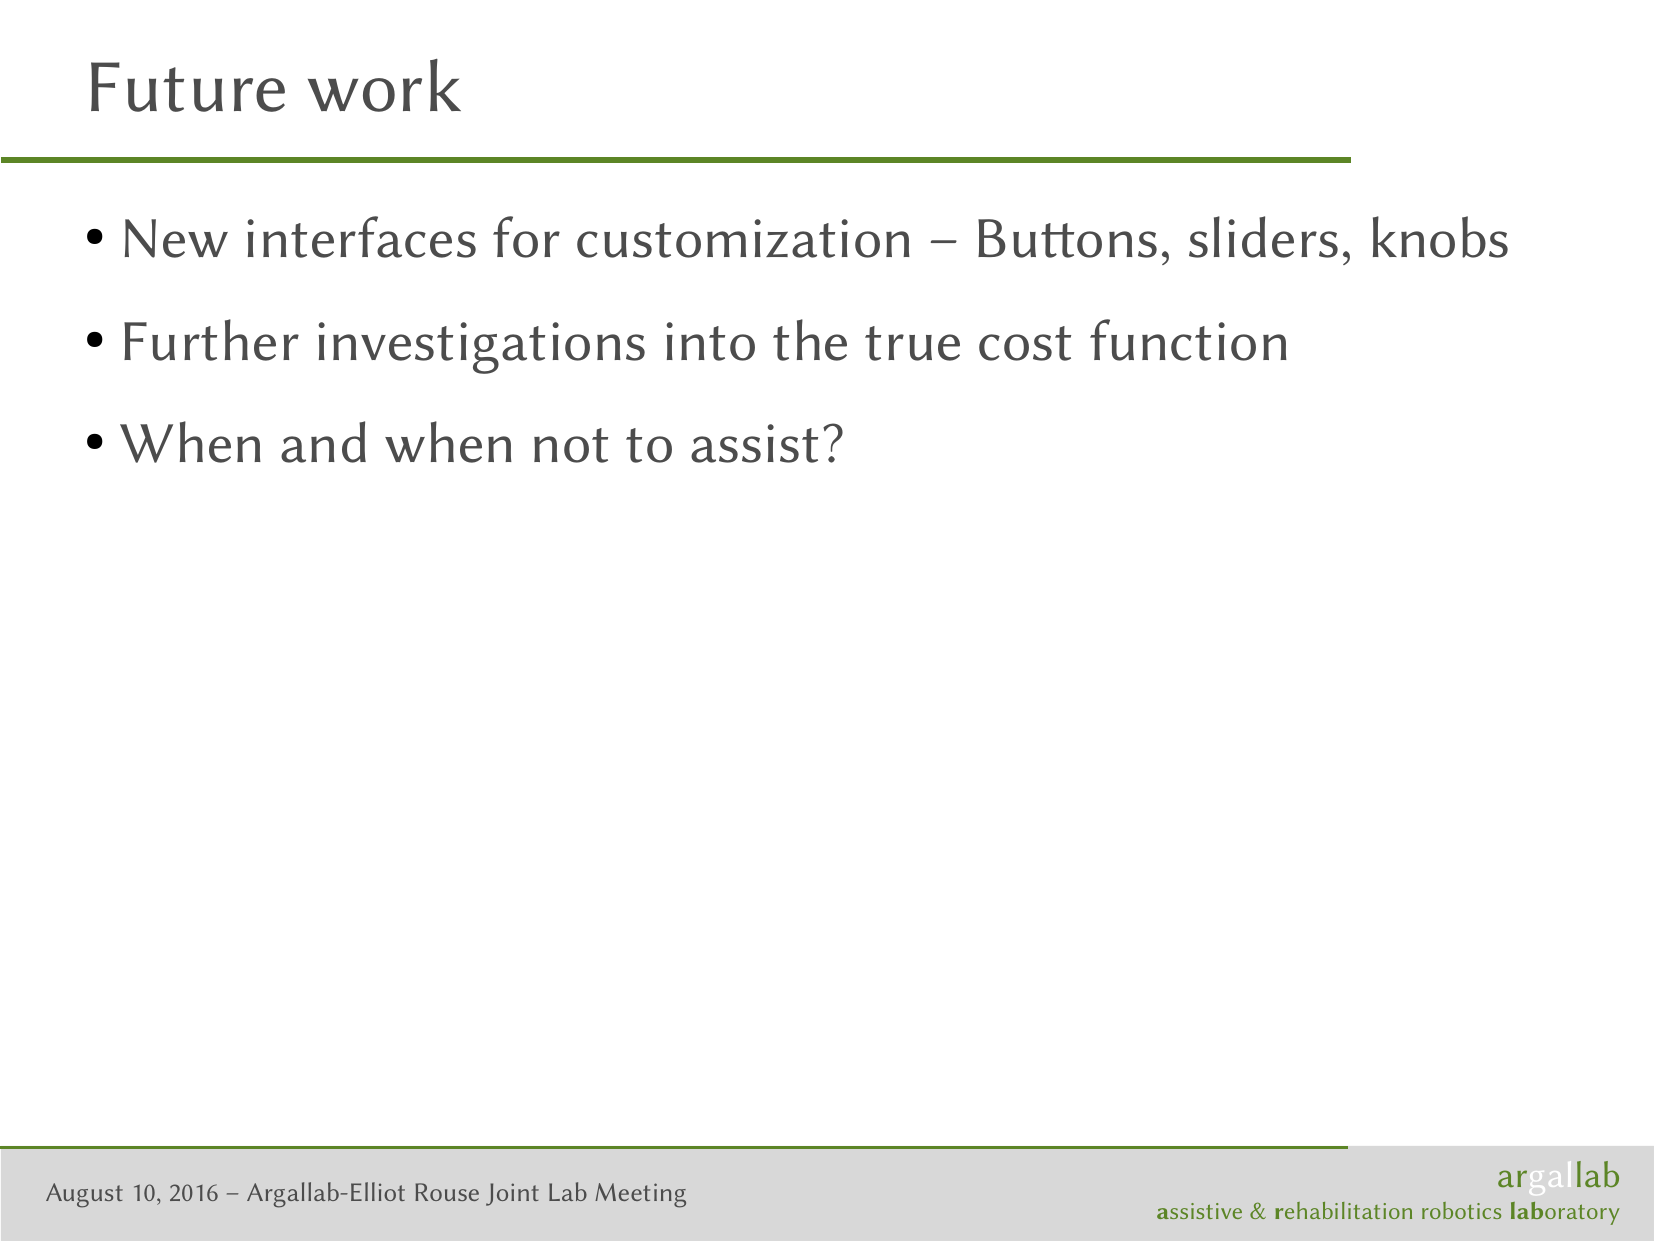

Future work
New interfaces for customization – Buttons, sliders, knobs
Further investigations into the true cost function
When and when not to assist?